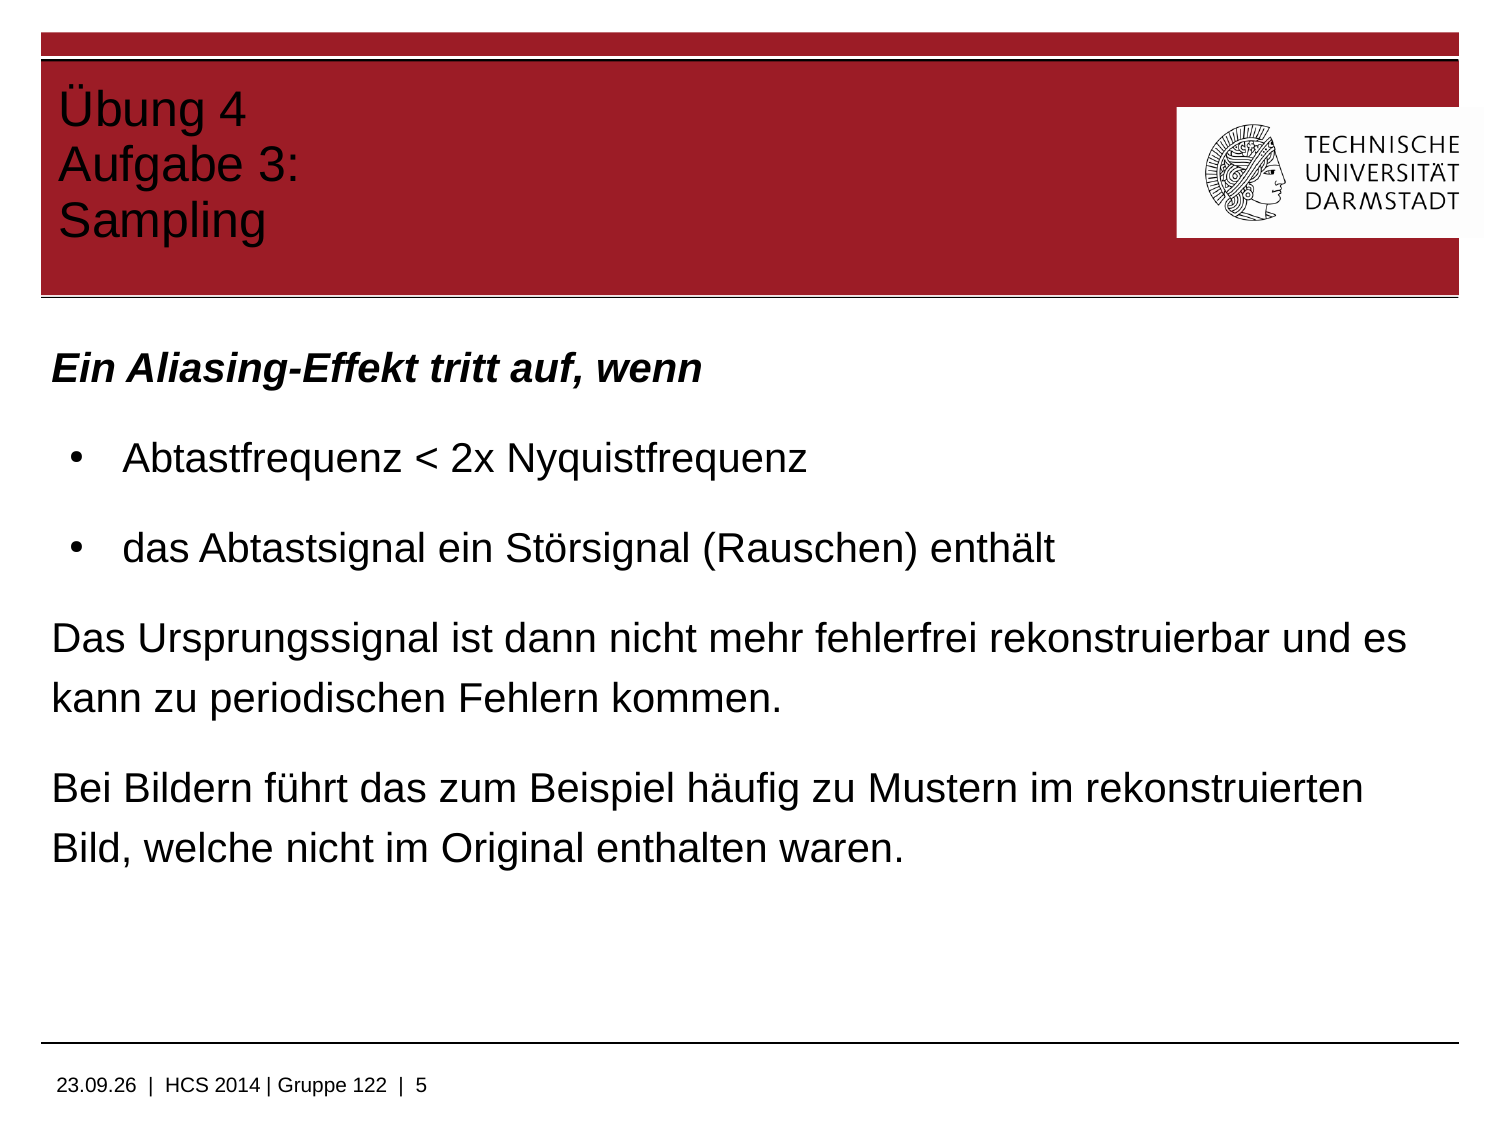

# Übung 4 Aufgabe 3: Sampling
Ein Aliasing-Effekt tritt auf, wenn
Abtastfrequenz < 2x Nyquistfrequenz
das Abtastsignal ein Störsignal (Rauschen) enthält
Das Ursprungssignal ist dann nicht mehr fehlerfrei rekonstruierbar und es kann zu periodischen Fehlern kommen.
Bei Bildern führt das zum Beispiel häufig zu Mustern im rekonstruierten Bild, welche nicht im Original enthalten waren.